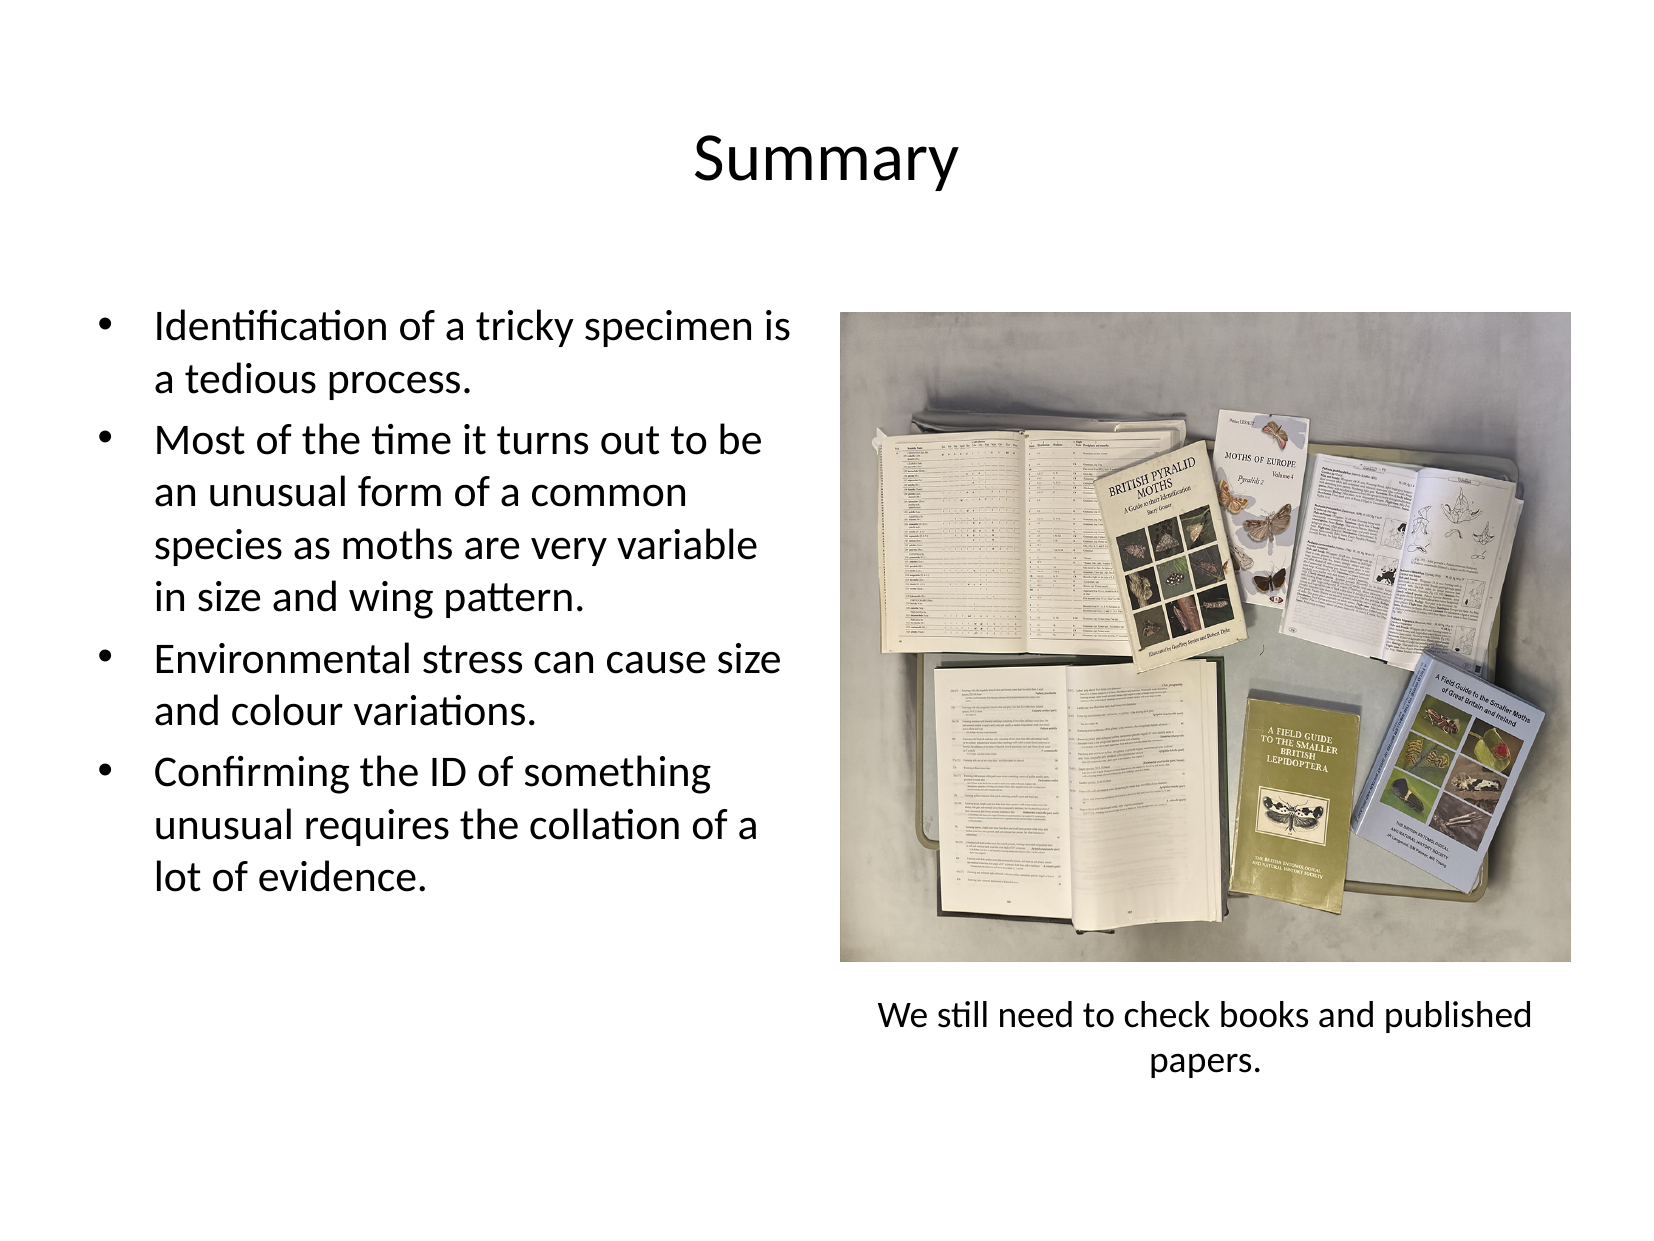

# Summary
Identification of a tricky specimen is a tedious process.
Most of the time it turns out to be an unusual form of a common species as moths are very variable in size and wing pattern.
Environmental stress can cause size and colour variations.
Confirming the ID of something unusual requires the collation of a lot of evidence.
We still need to check books and published papers.